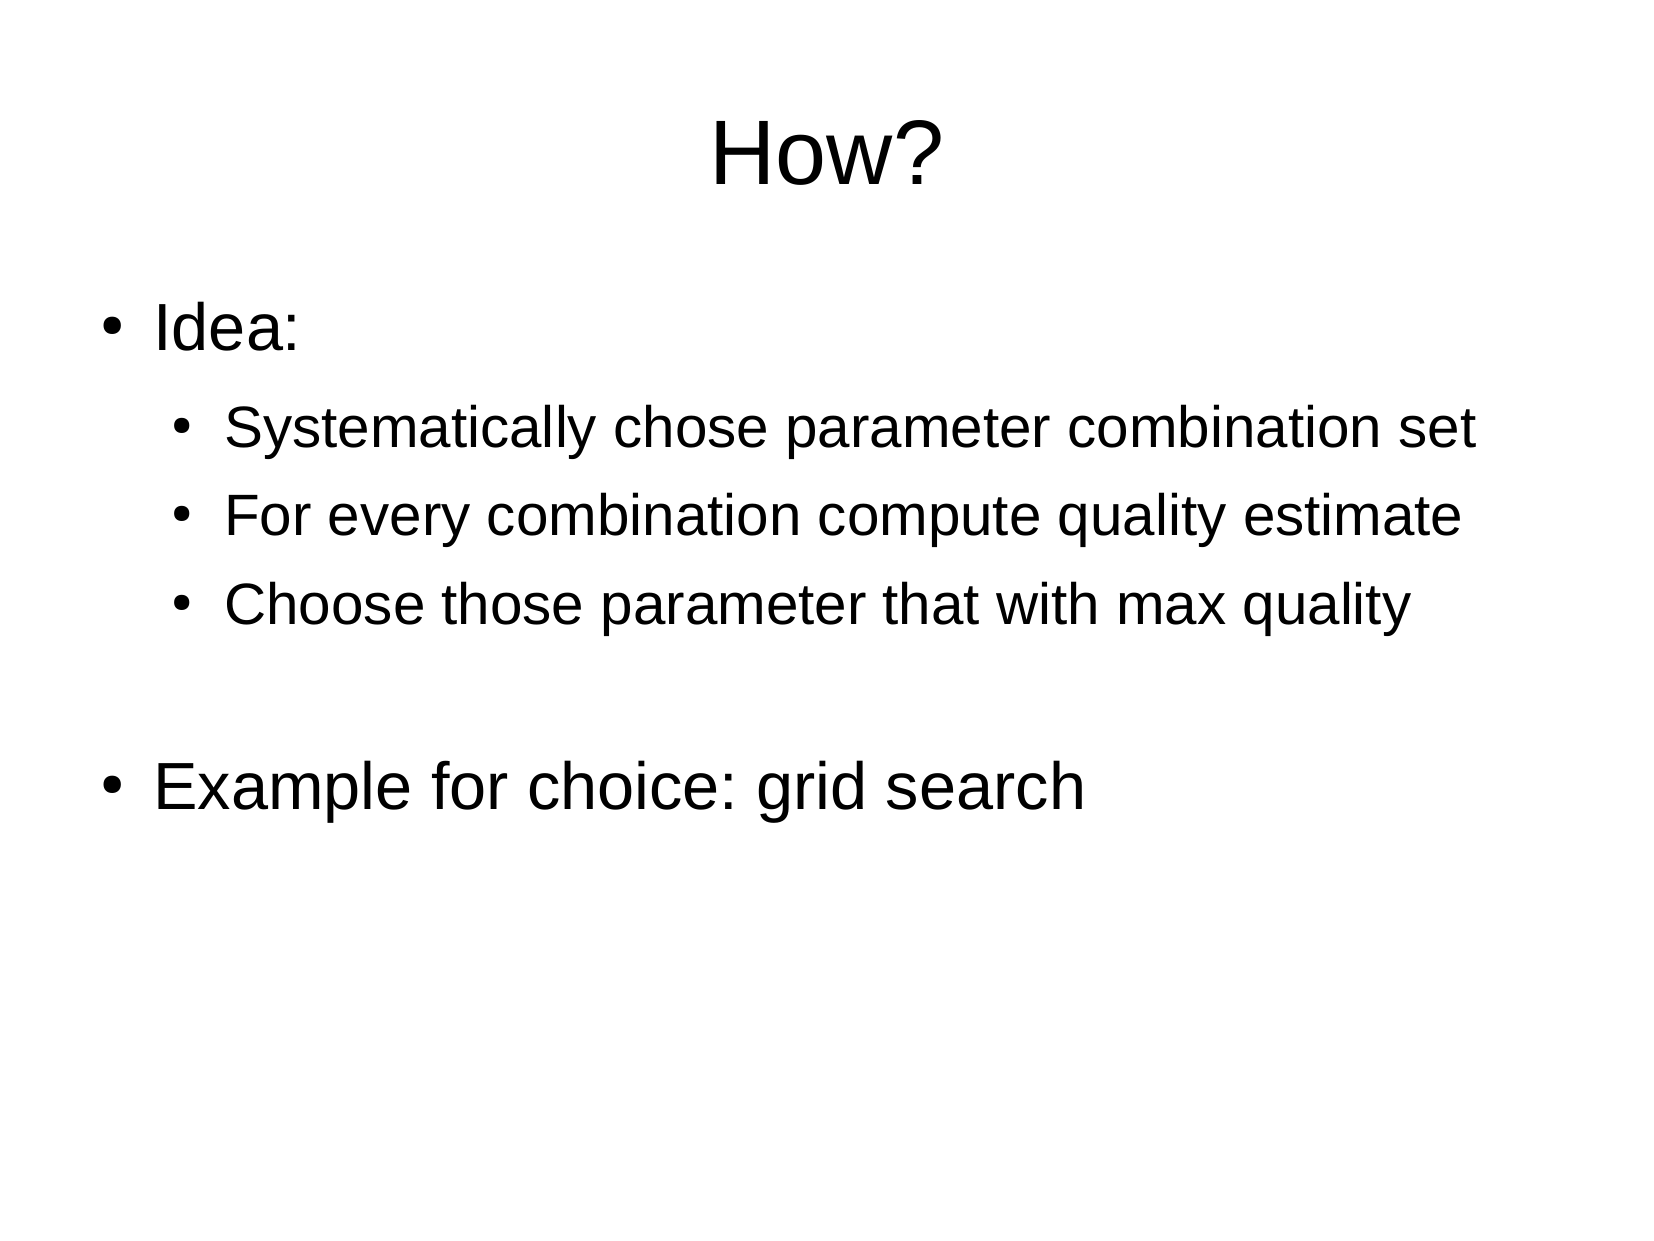

# How?
Idea:
Systematically chose parameter combination set
For every combination compute quality estimate
Choose those parameter that with max quality
Example for choice: grid search